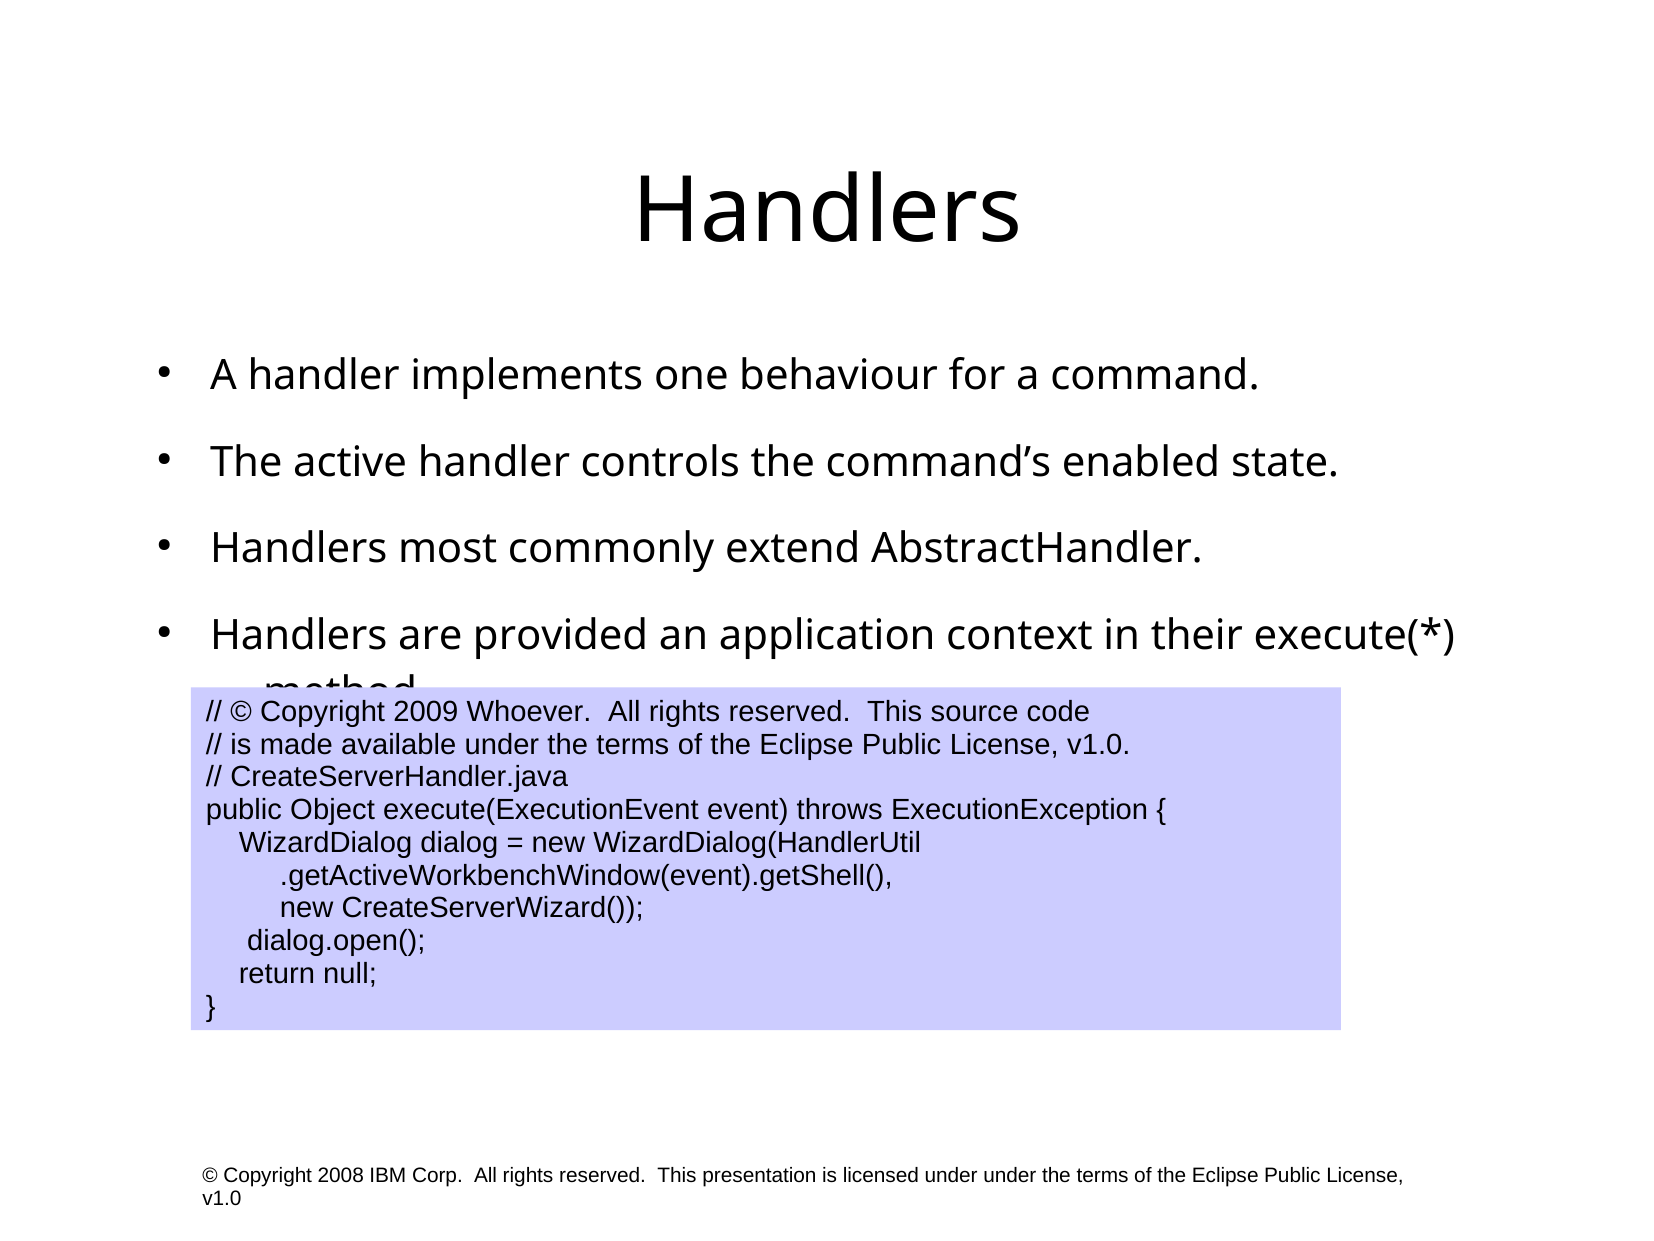

# Handlers
A handler implements one behaviour for a command.
The active handler controls the command’s enabled state.
Handlers most commonly extend AbstractHandler.
Handlers are provided an application context in their execute(*) method.
// © Copyright 2009 Whoever. All rights reserved. This source code
// is made available under the terms of the Eclipse Public License, v1.0.
// CreateServerHandler.java
public Object execute(ExecutionEvent event) throws ExecutionException {
 WizardDialog dialog = new WizardDialog(HandlerUtil
 .getActiveWorkbenchWindow(event).getShell(),
 new CreateServerWizard());
 dialog.open();
 return null;
}